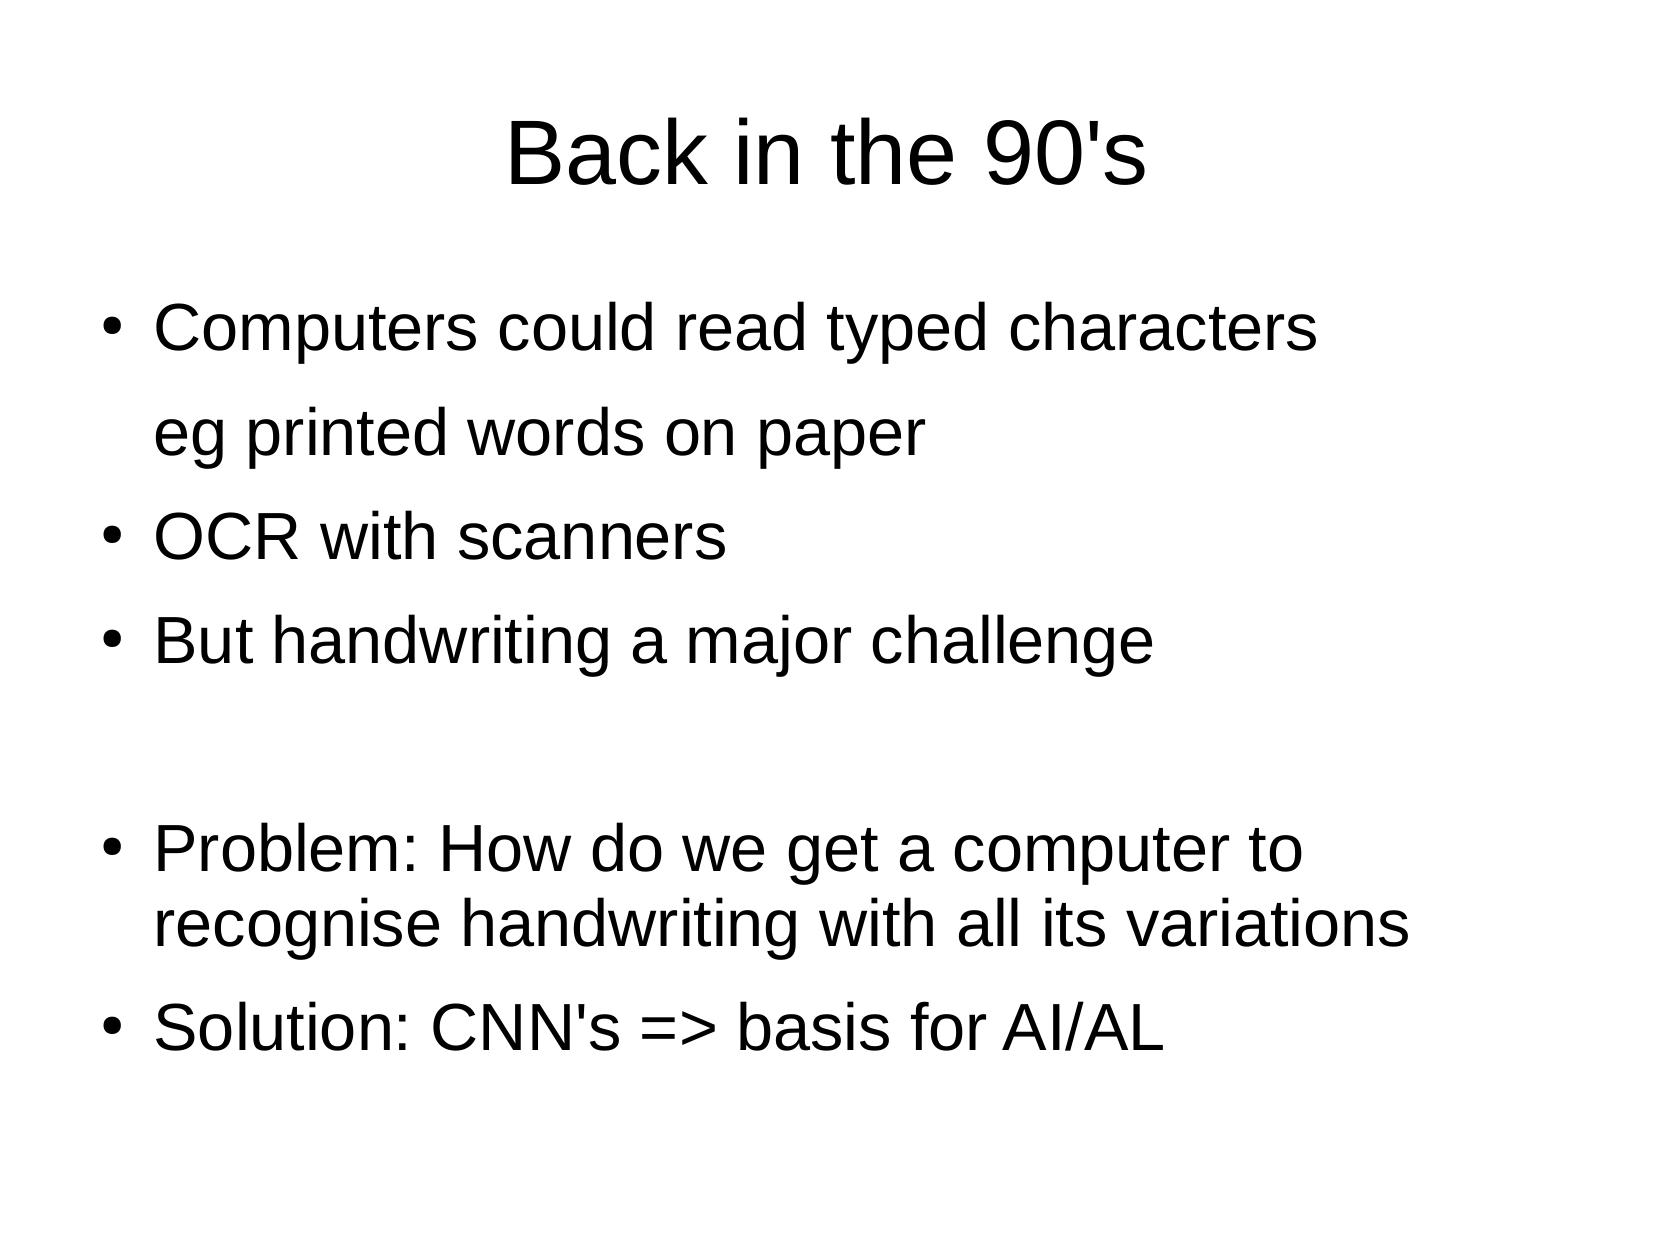

# Back in the 90's
Computers could read typed characters
eg printed words on paper
OCR with scanners
But handwriting a major challenge
Problem: How do we get a computer to recognise handwriting with all its variations
Solution: CNN's => basis for AI/AL